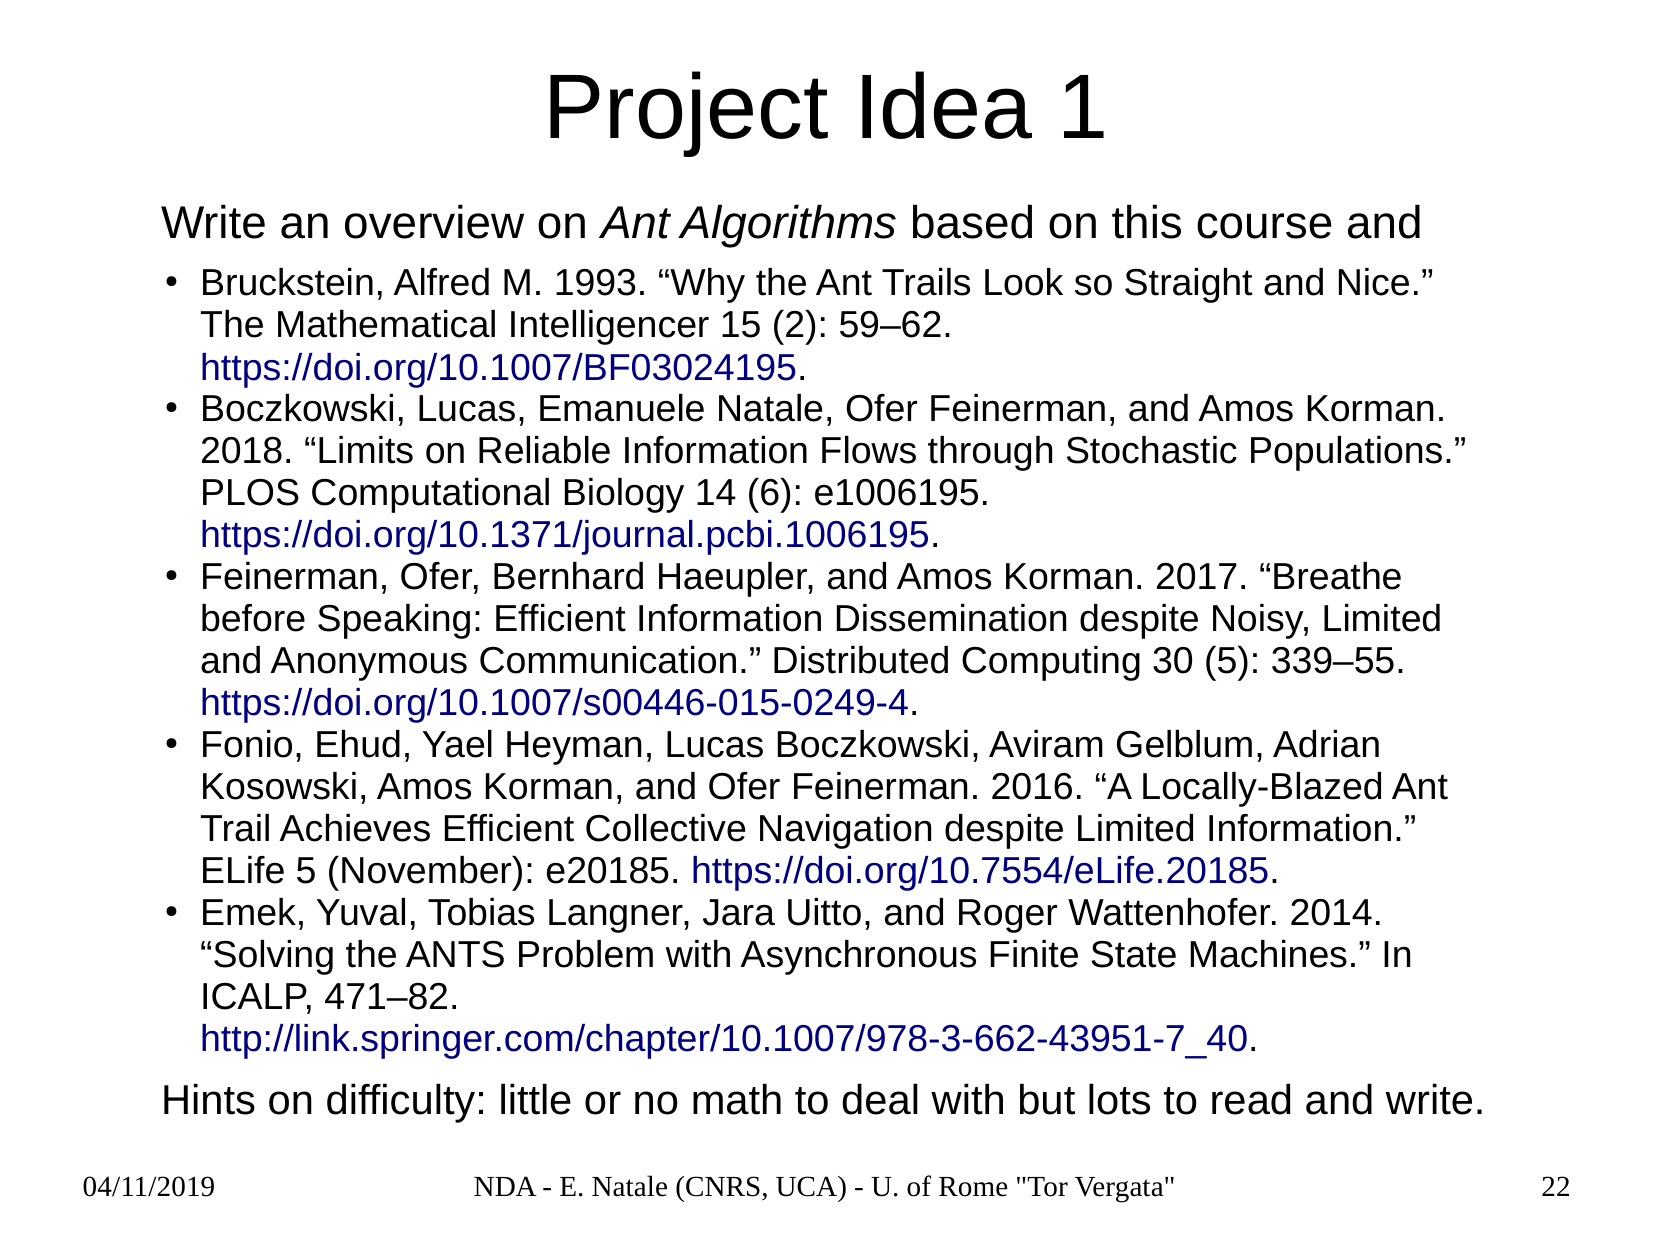

# Project Idea 1
Write an overview on Ant Algorithms based on this course and
Bruckstein, Alfred M. 1993. “Why the Ant Trails Look so Straight and Nice.” The Mathematical Intelligencer 15 (2): 59–62. https://doi.org/10.1007/BF03024195.
Boczkowski, Lucas, Emanuele Natale, Ofer Feinerman, and Amos Korman. 2018. “Limits on Reliable Information Flows through Stochastic Populations.” PLOS Computational Biology 14 (6): e1006195. https://doi.org/10.1371/journal.pcbi.1006195.
Feinerman, Ofer, Bernhard Haeupler, and Amos Korman. 2017. “Breathe before Speaking: Efficient Information Dissemination despite Noisy, Limited and Anonymous Communication.” Distributed Computing 30 (5): 339–55. https://doi.org/10.1007/s00446-015-0249-4.
Fonio, Ehud, Yael Heyman, Lucas Boczkowski, Aviram Gelblum, Adrian Kosowski, Amos Korman, and Ofer Feinerman. 2016. “A Locally-Blazed Ant Trail Achieves Efficient Collective Navigation despite Limited Information.” ELife 5 (November): e20185. https://doi.org/10.7554/eLife.20185.
Emek, Yuval, Tobias Langner, Jara Uitto, and Roger Wattenhofer. 2014. “Solving the ANTS Problem with Asynchronous Finite State Machines.” In ICALP, 471–82. http://link.springer.com/chapter/10.1007/978-3-662-43951-7_40.
Hints on difficulty: little or no math to deal with but lots to read and write.
04/11/2019
NDA - E. Natale (CNRS, UCA) - U. of Rome "Tor Vergata"
22